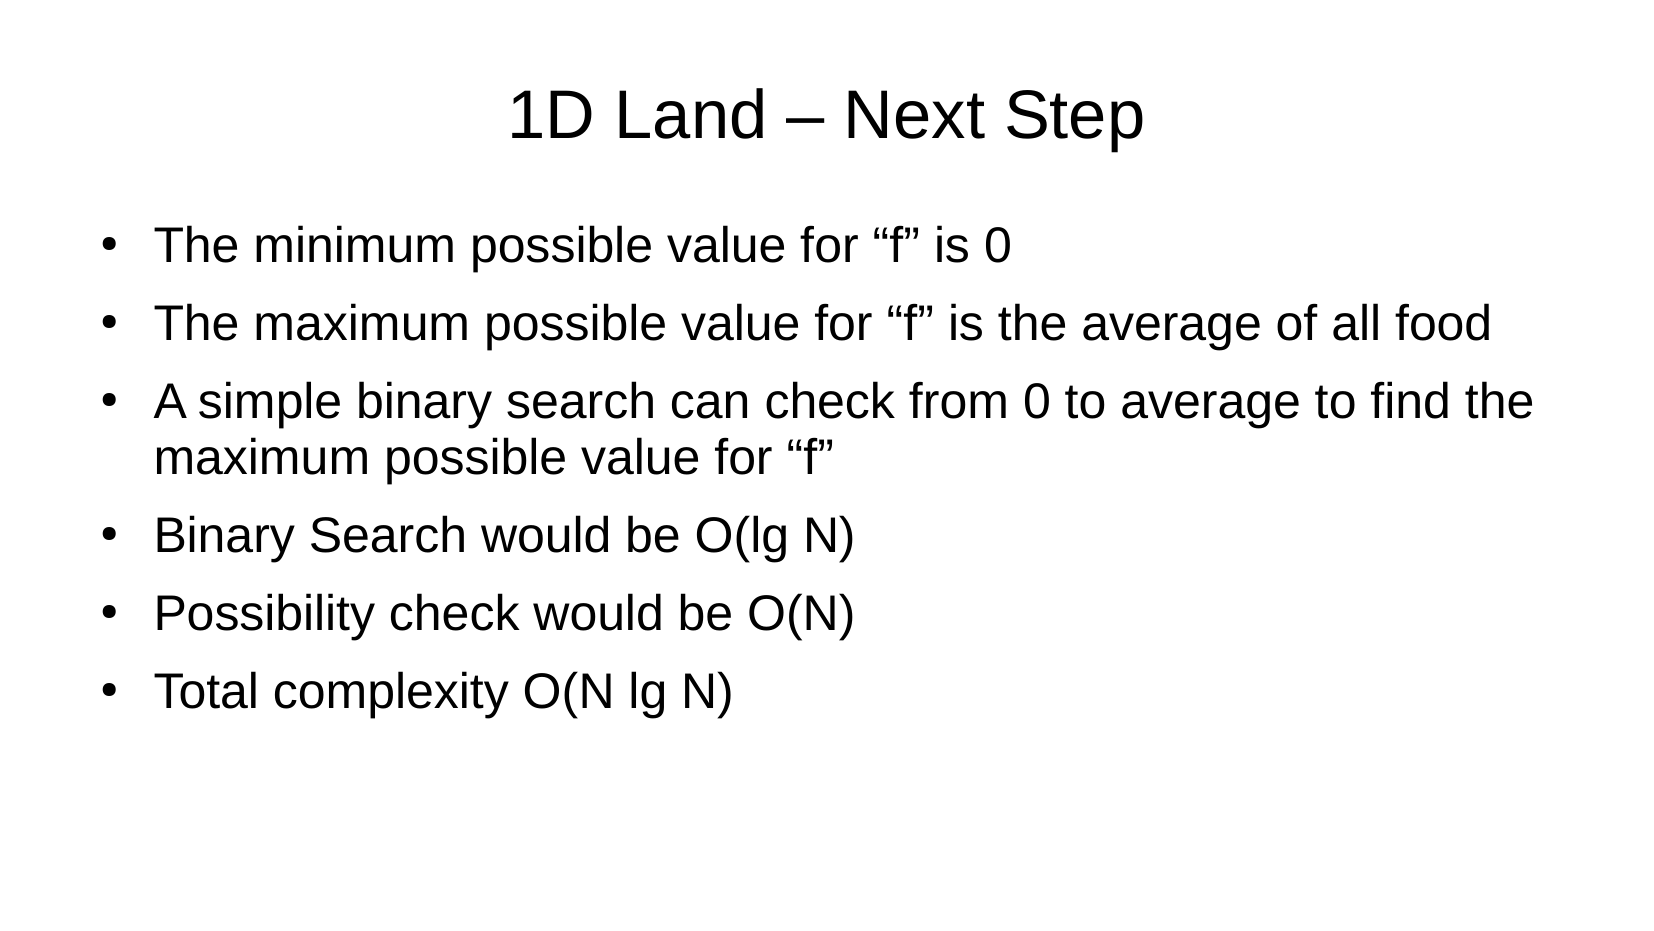

# 1D Land – Next Step
The minimum possible value for “f” is 0
The maximum possible value for “f” is the average of all food
A simple binary search can check from 0 to average to find the maximum possible value for “f”
Binary Search would be O(lg N)
Possibility check would be O(N)
Total complexity O(N lg N)